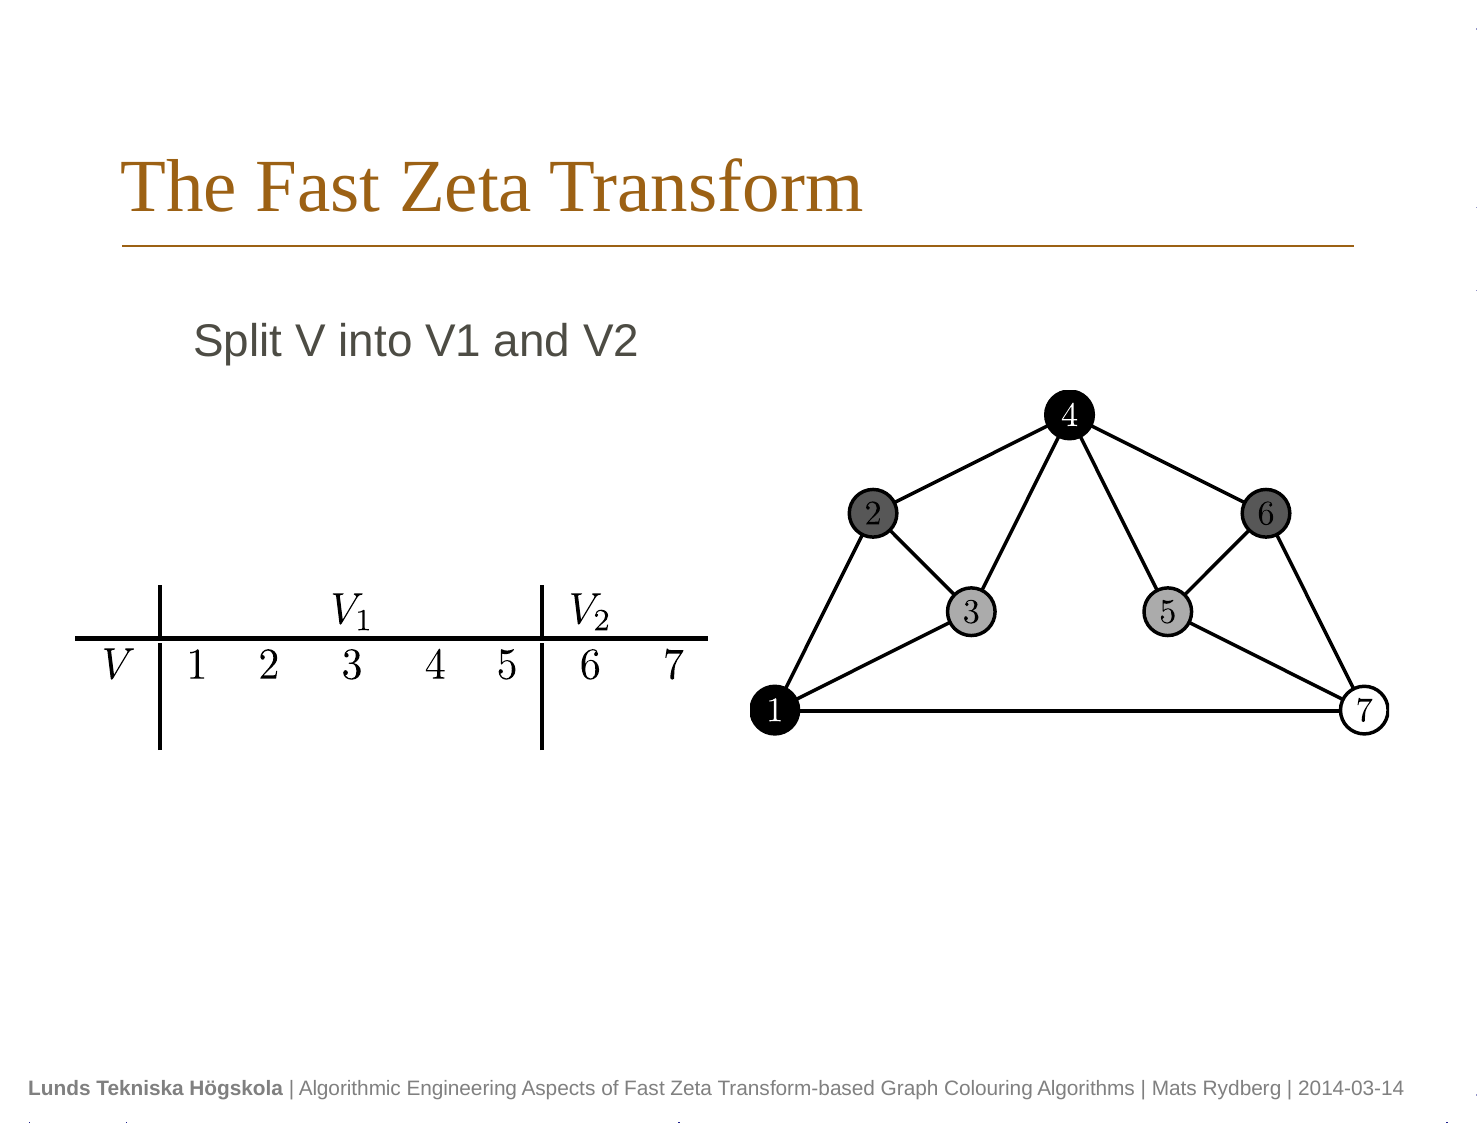

# The Fast Zeta Transform
Split V into V1 and V2